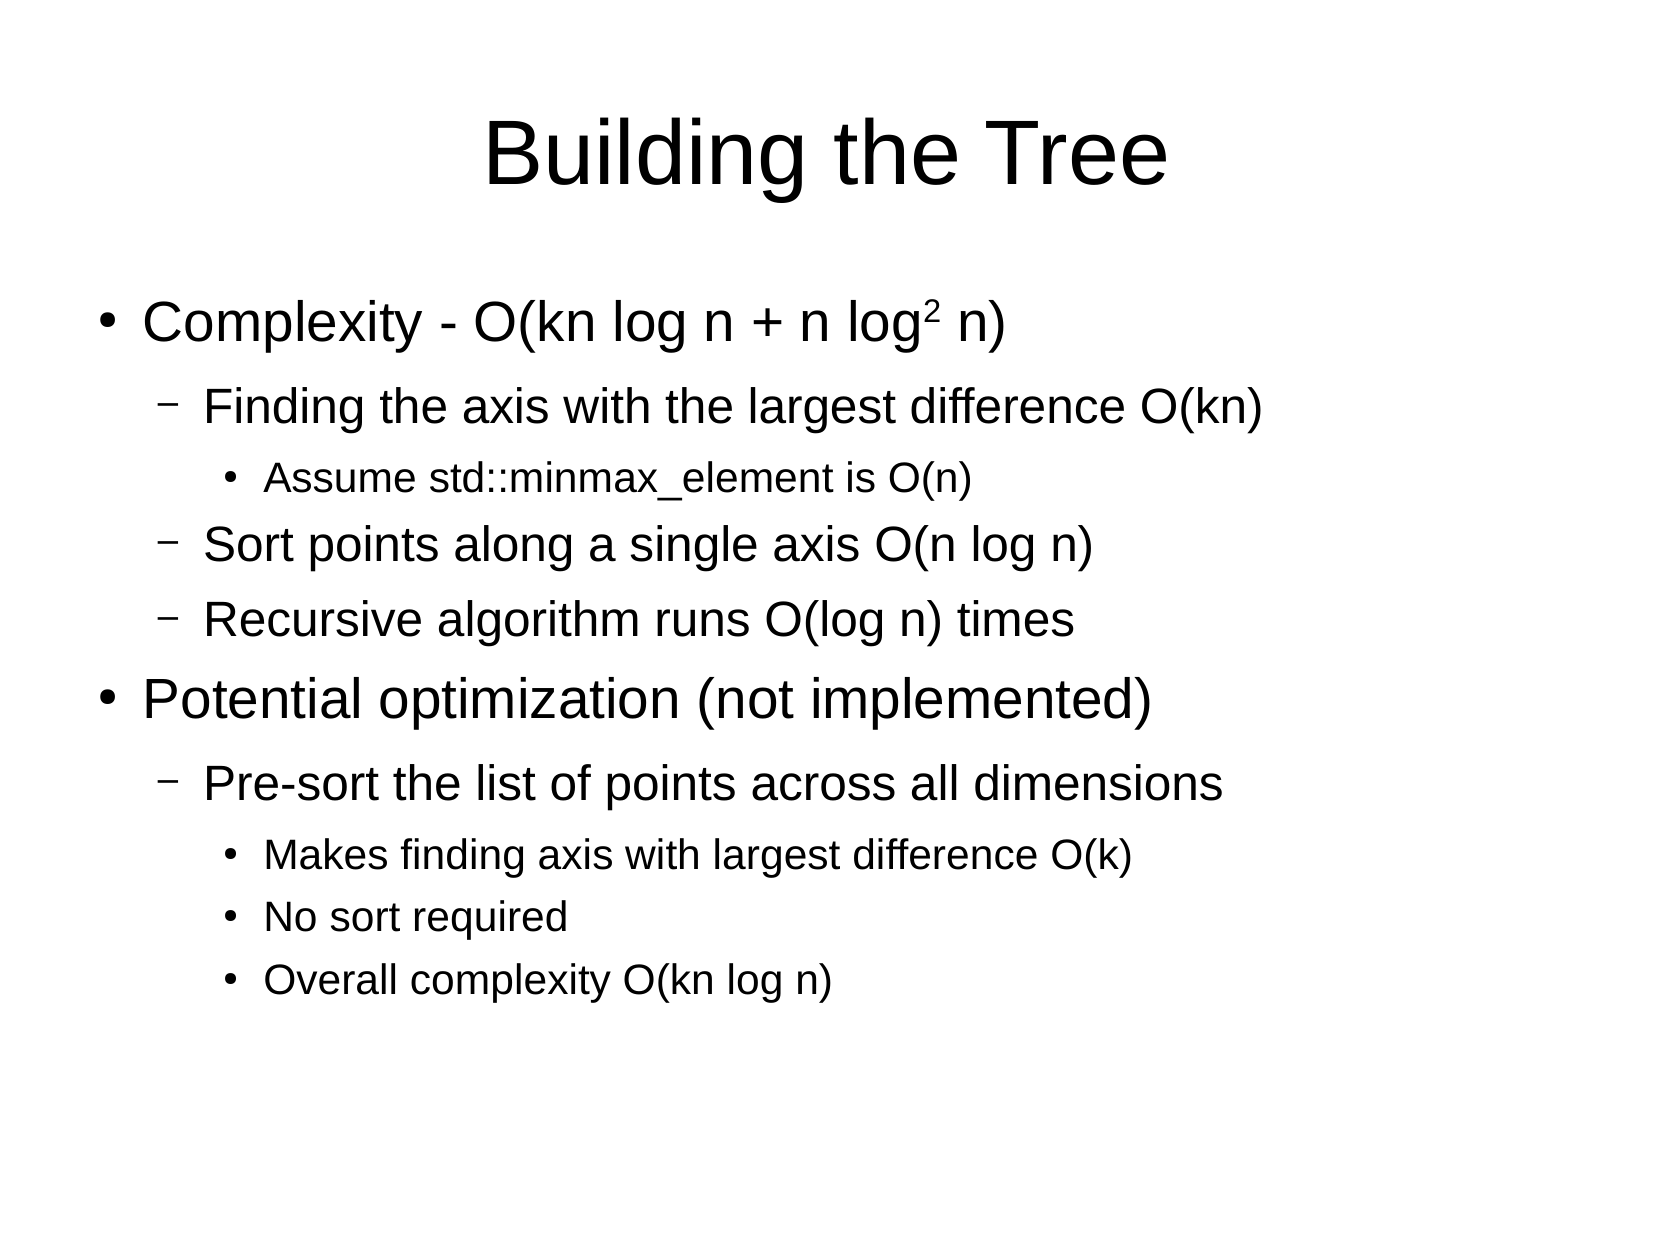

# Building the Tree
Complexity - O(kn log n + n log2 n)
Finding the axis with the largest difference O(kn)
Assume std::minmax_element is O(n)
Sort points along a single axis O(n log n)
Recursive algorithm runs O(log n) times
Potential optimization (not implemented)
Pre-sort the list of points across all dimensions
Makes finding axis with largest difference O(k)
No sort required
Overall complexity O(kn log n)